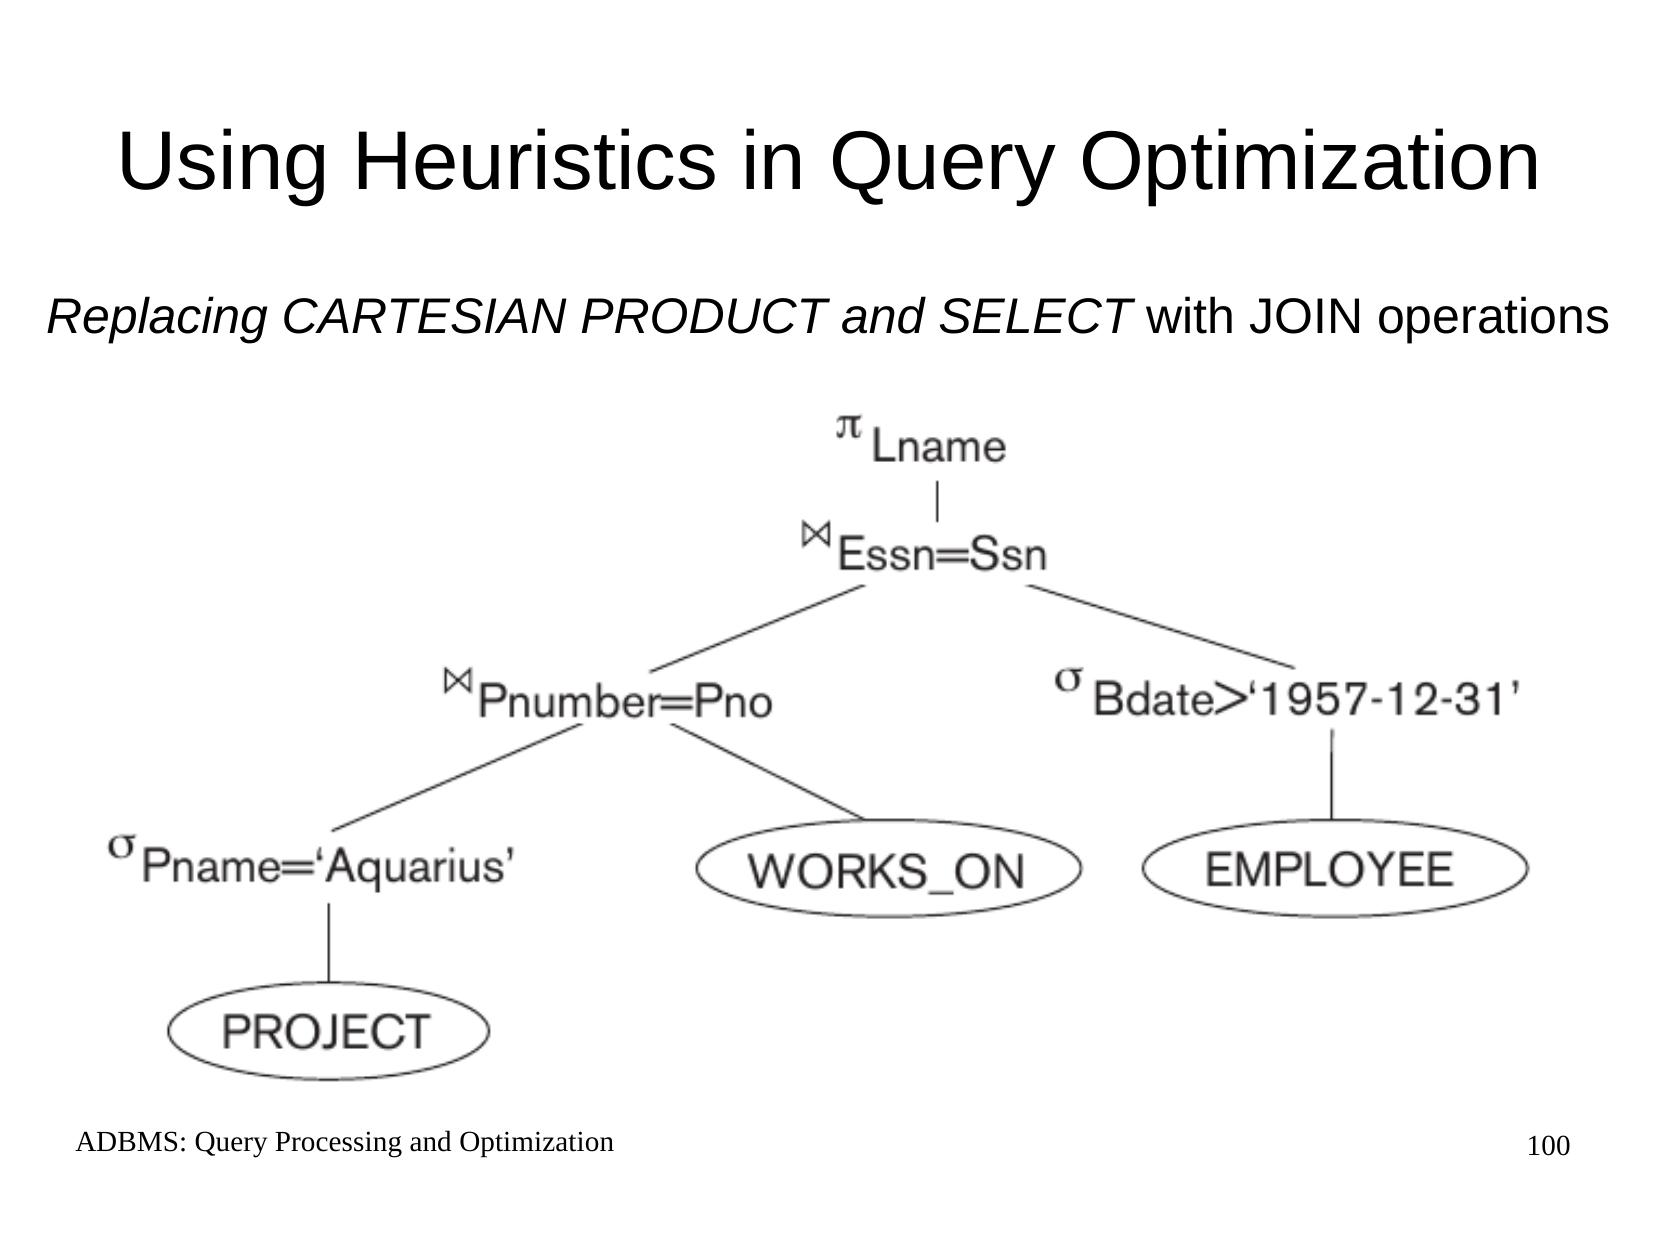

# Using Heuristics in Query Optimization
Replacing CARTESIAN PRODUCT and SELECT with JOIN operations